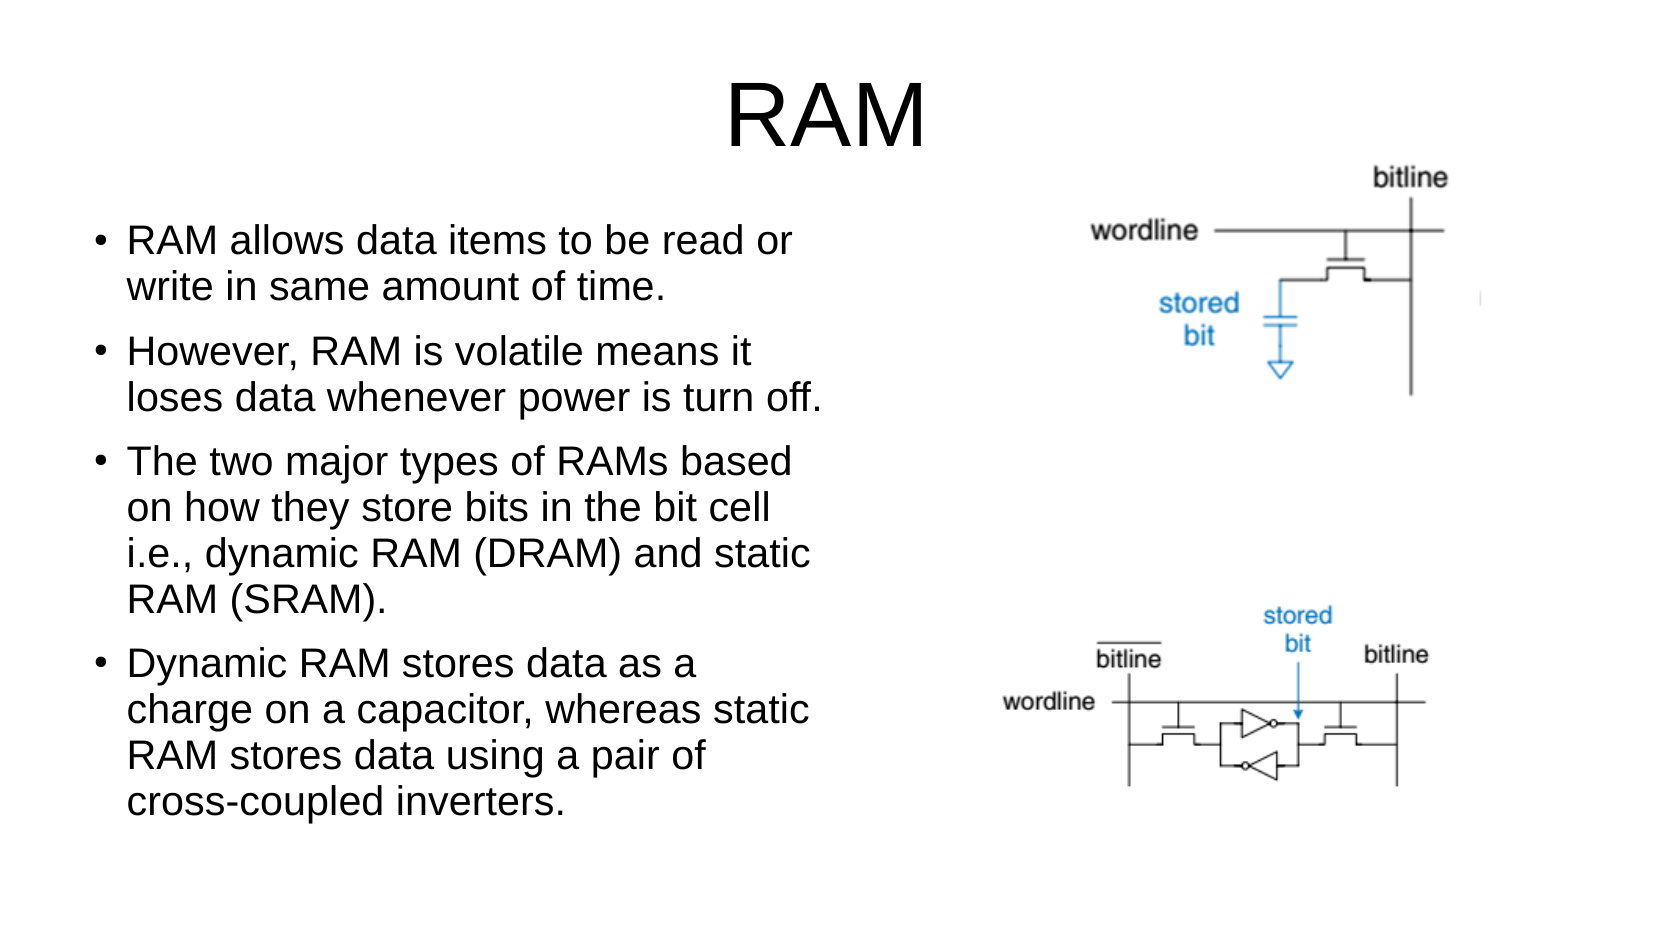

# RAM
RAM allows data items to be read or write in same amount of time.
However, RAM is volatile means it loses data whenever power is turn off.
The two major types of RAMs based on how they store bits in the bit cell i.e., dynamic RAM (DRAM) and static RAM (SRAM).
Dynamic RAM stores data as a charge on a capacitor, whereas static RAM stores data using a pair of cross-coupled inverters.